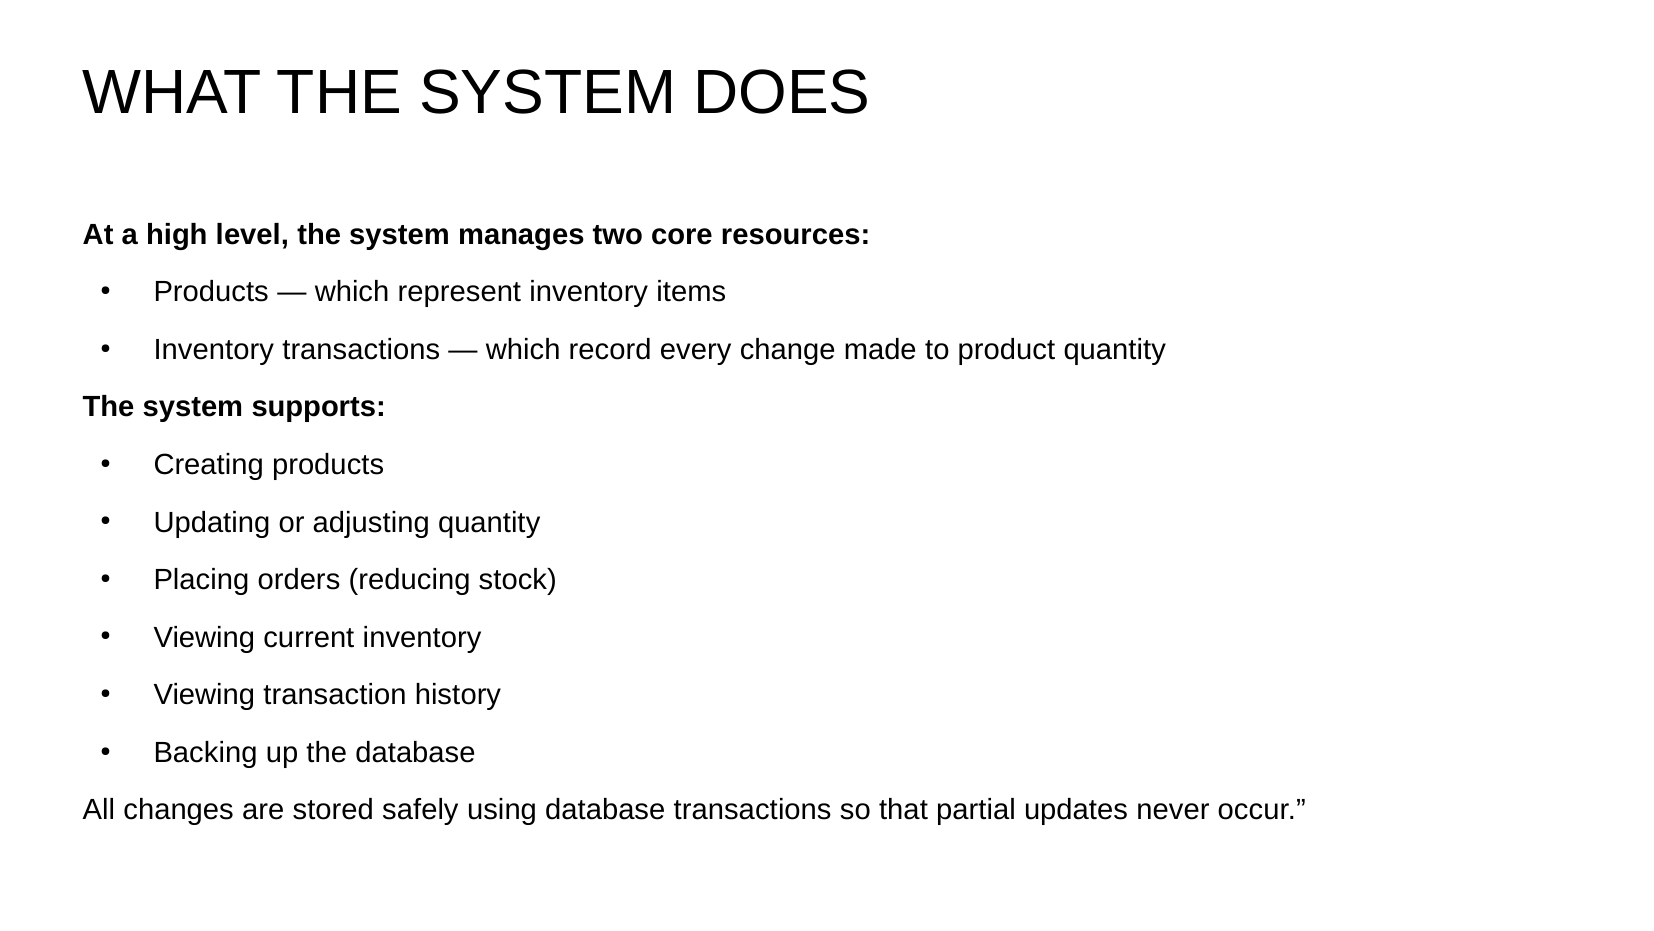

# WHAT THE SYSTEM DOES
At a high level, the system manages two core resources:
Products — which represent inventory items
Inventory transactions — which record every change made to product quantity
The system supports:
Creating products
Updating or adjusting quantity
Placing orders (reducing stock)
Viewing current inventory
Viewing transaction history
Backing up the database
All changes are stored safely using database transactions so that partial updates never occur.”